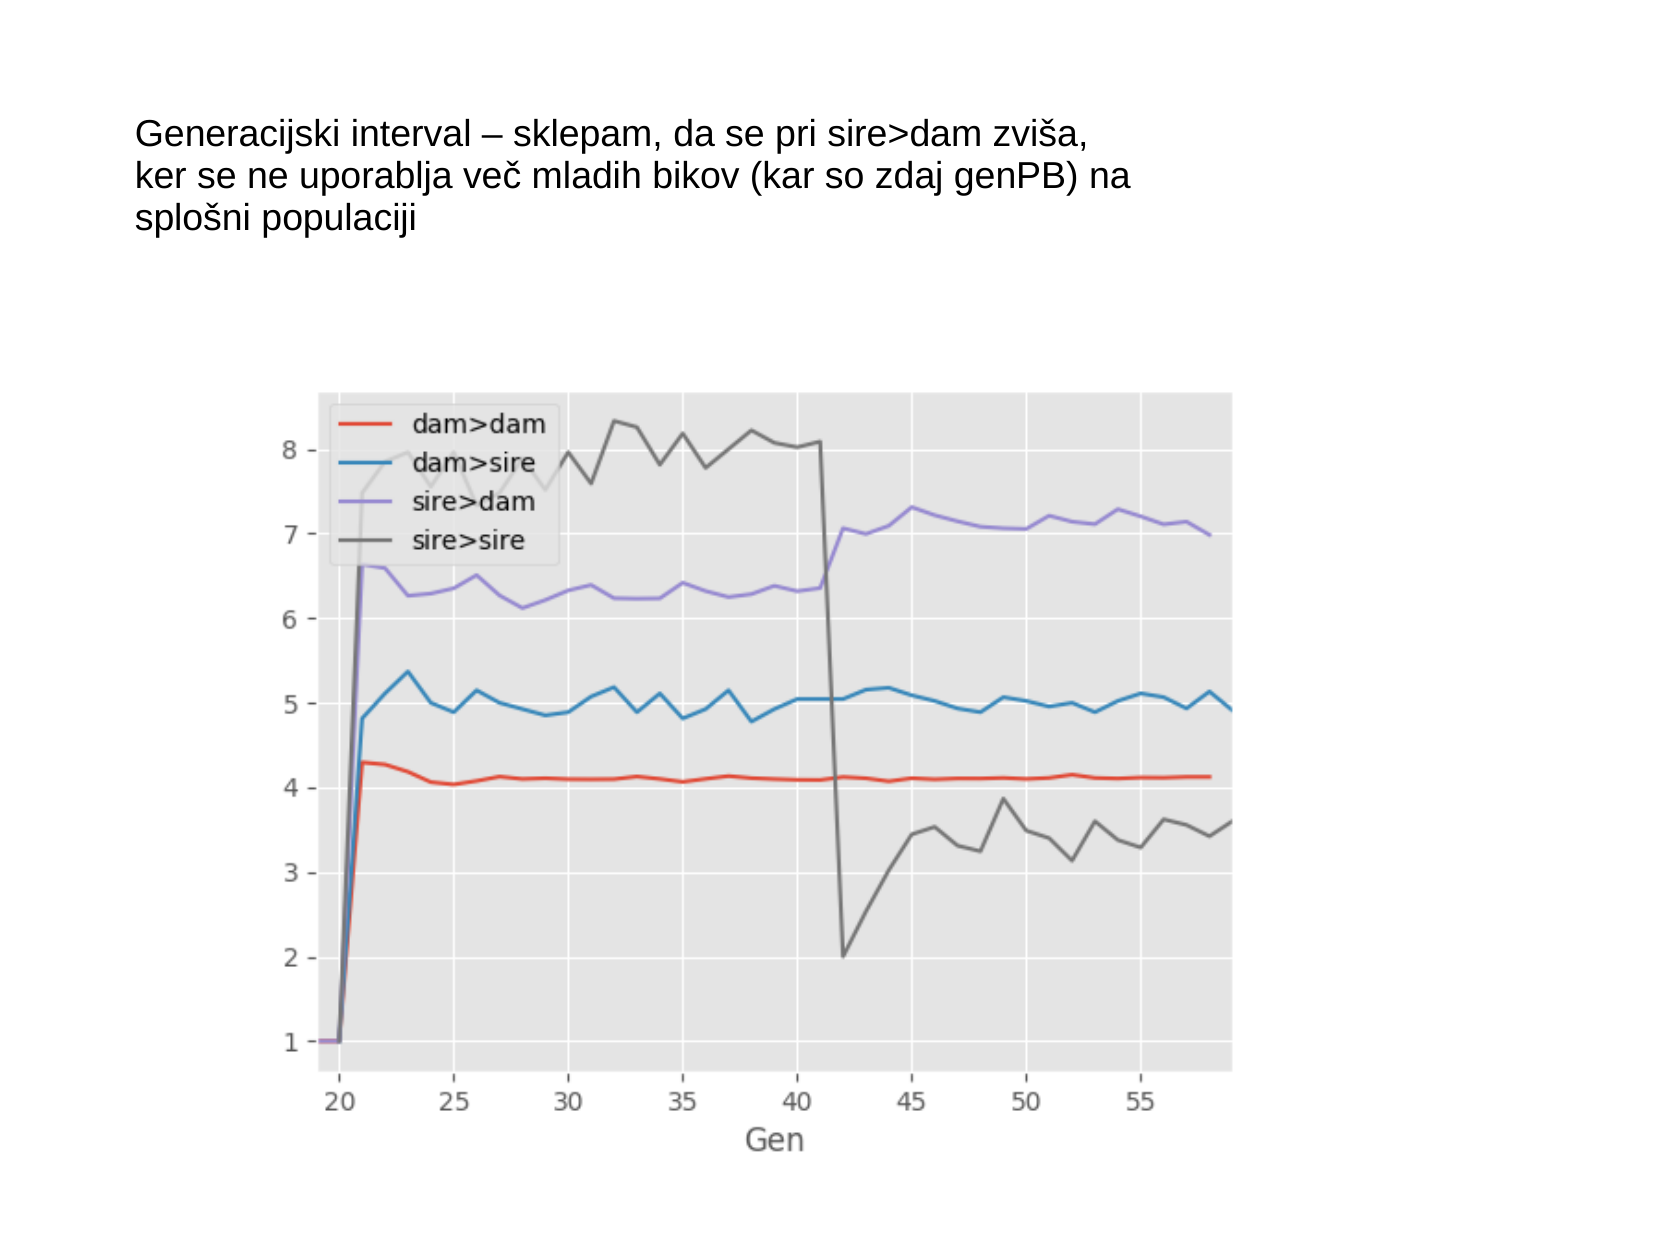

Generacijski interval – sklepam, da se pri sire>dam zviša, ker se ne uporablja več mladih bikov (kar so zdaj genPB) na splošni populaciji